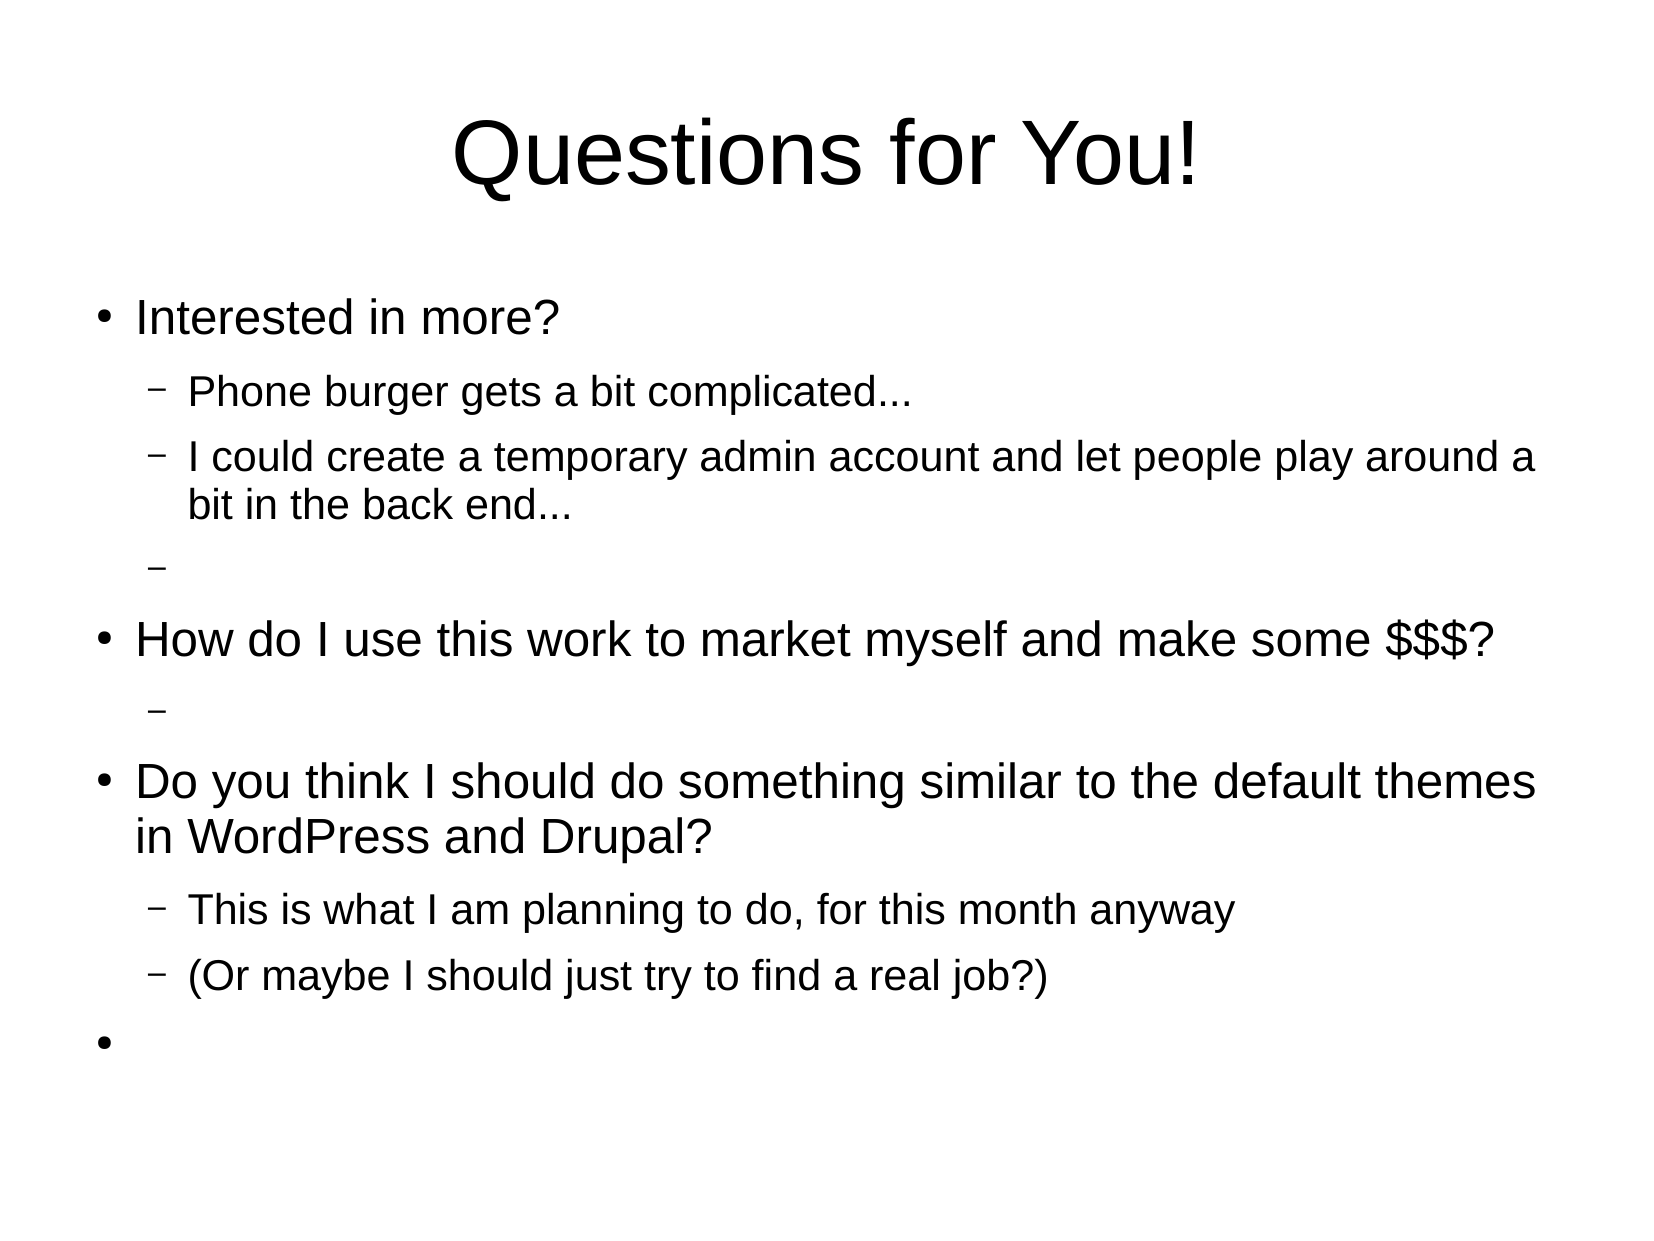

# Questions for You!
Interested in more?
Phone burger gets a bit complicated...
I could create a temporary admin account and let people play around a bit in the back end...
How do I use this work to market myself and make some $$$?
Do you think I should do something similar to the default themes in WordPress and Drupal?
This is what I am planning to do, for this month anyway
(Or maybe I should just try to find a real job?)